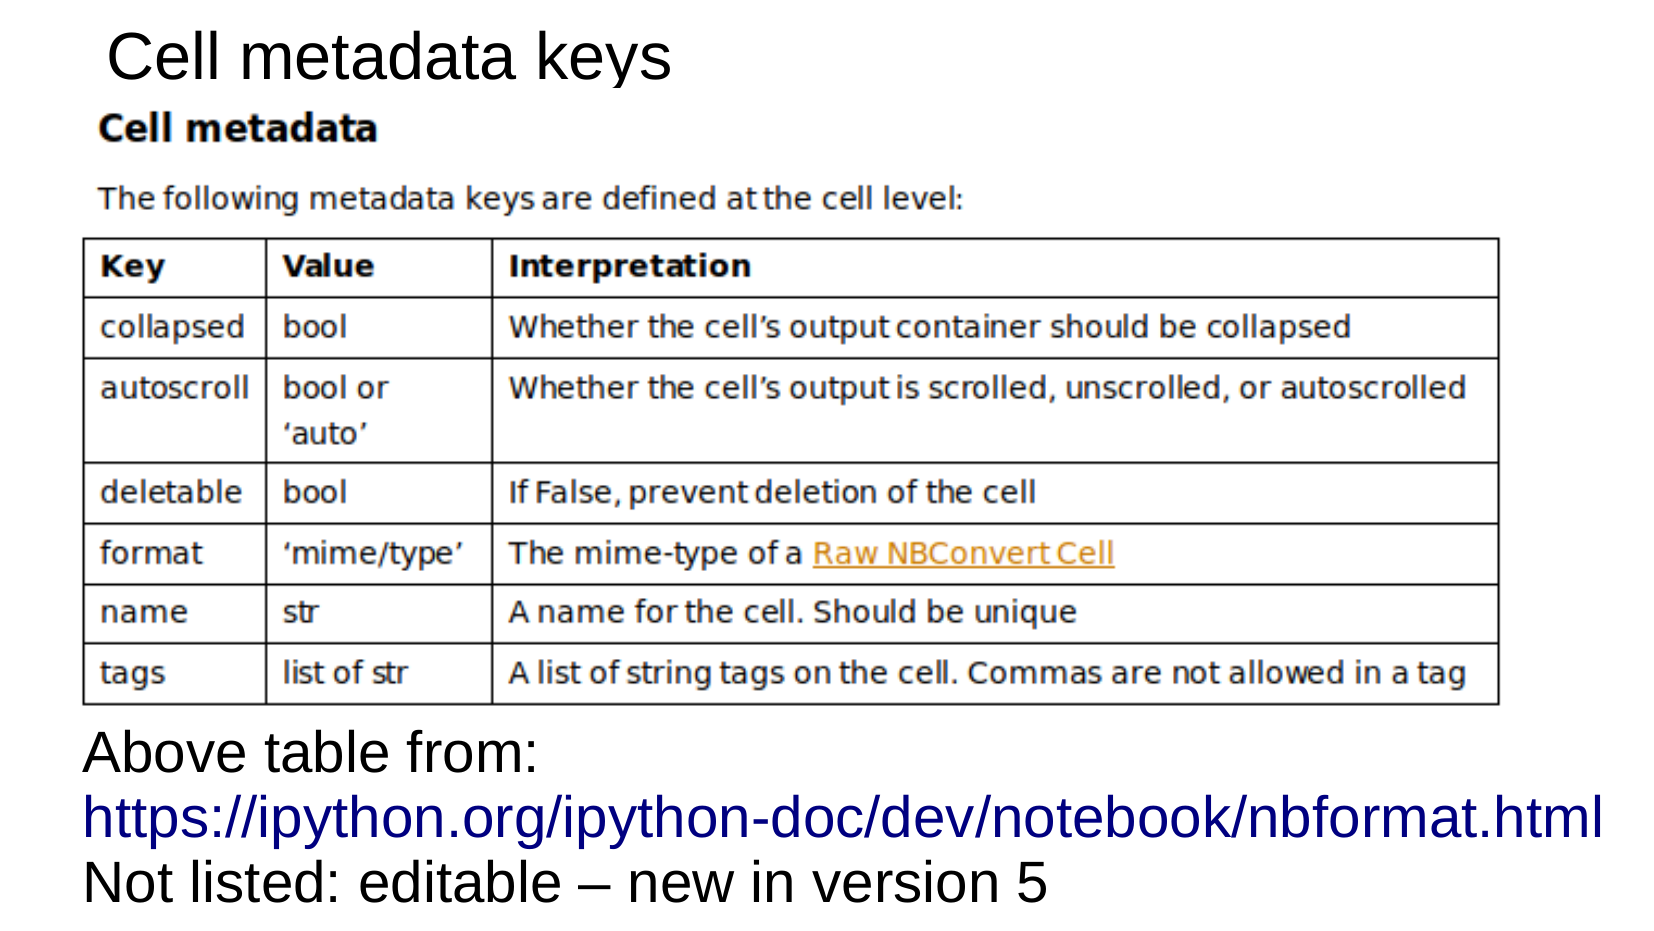

# Cell metadata keys
Above table from: https://ipython.org/ipython-doc/dev/notebook/nbformat.html
Not listed: editable – new in version 5